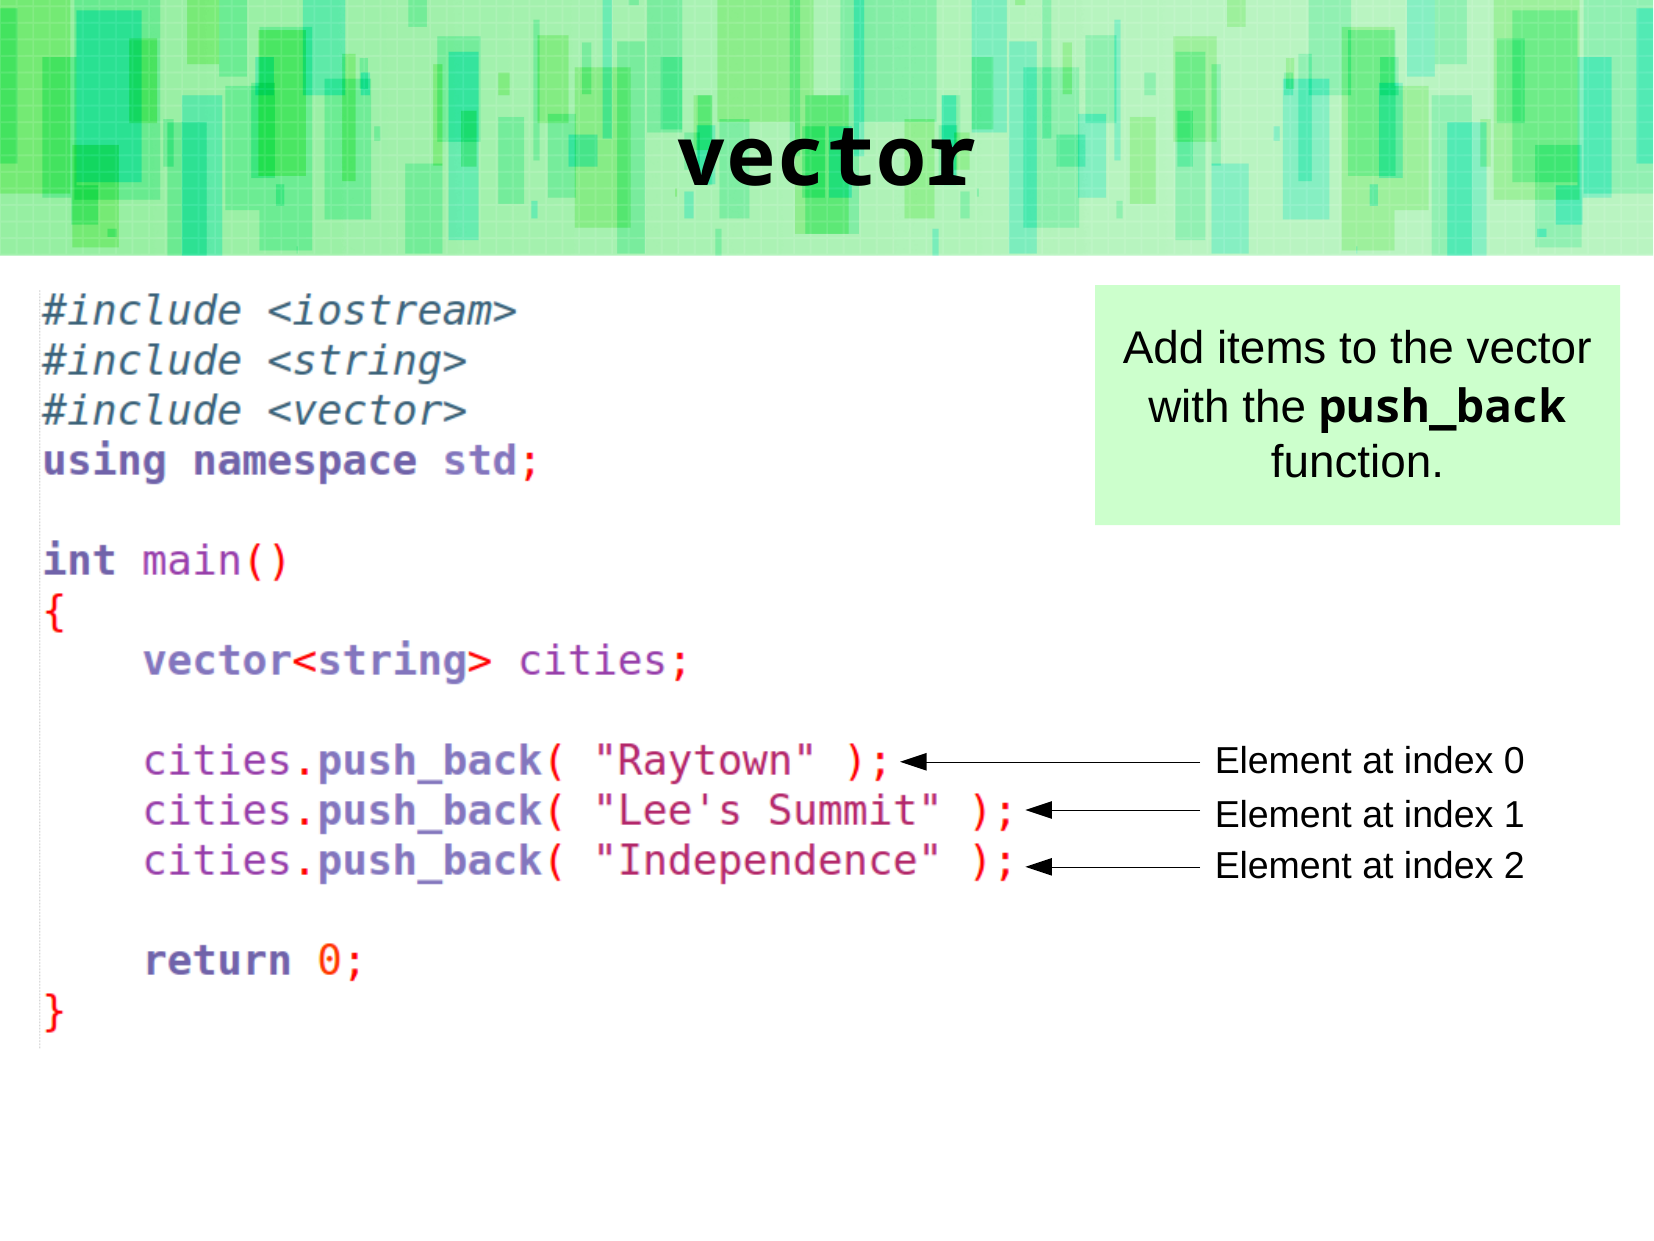

# vector
Add items to the vector with the push_back function.
Element at index 0
Element at index 1
Element at index 2